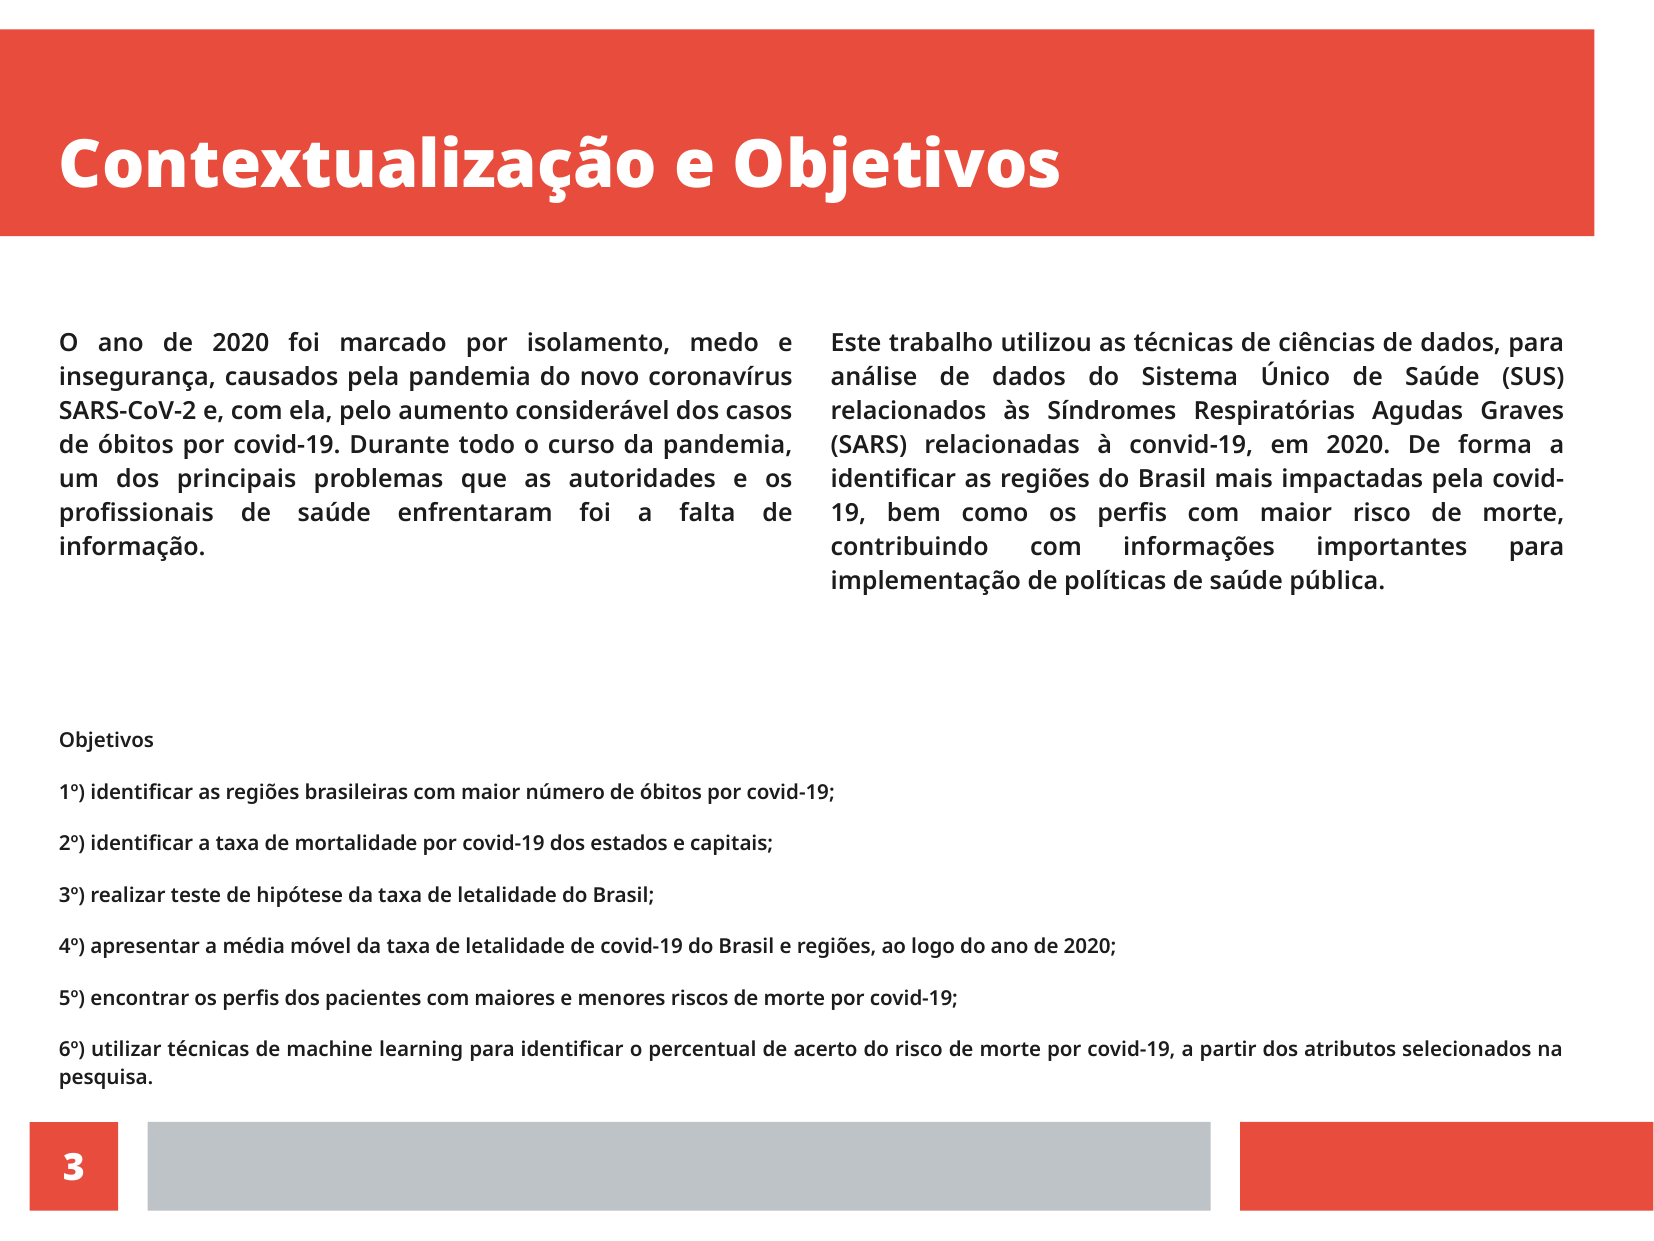

# Contextualização e Objetivos
O ano de 2020 foi marcado por isolamento, medo e insegurança, causados pela pandemia do novo coronavírus SARS-CoV-2 e, com ela, pelo aumento considerável dos casos de óbitos por covid-19. Durante todo o curso da pandemia, um dos principais problemas que as autoridades e os profissionais de saúde enfrentaram foi a falta de informação.
Este trabalho utilizou as técnicas de ciências de dados, para análise de dados do Sistema Único de Saúde (SUS) relacionados às Síndromes Respiratórias Agudas Graves (SARS) relacionadas à convid-19, em 2020. De forma a identificar as regiões do Brasil mais impactadas pela covid-19, bem como os perfis com maior risco de morte, contribuindo com informações importantes para implementação de políticas de saúde pública.
Objetivos
1º) identificar as regiões brasileiras com maior número de óbitos por covid-19;
2º) identificar a taxa de mortalidade por covid-19 dos estados e capitais;
3º) realizar teste de hipótese da taxa de letalidade do Brasil;
4º) apresentar a média móvel da taxa de letalidade de covid-19 do Brasil e regiões, ao logo do ano de 2020;
5º) encontrar os perfis dos pacientes com maiores e menores riscos de morte por covid-19;
6º) utilizar técnicas de machine learning para identificar o percentual de acerto do risco de morte por covid-19, a partir dos atributos selecionados na pesquisa.
3